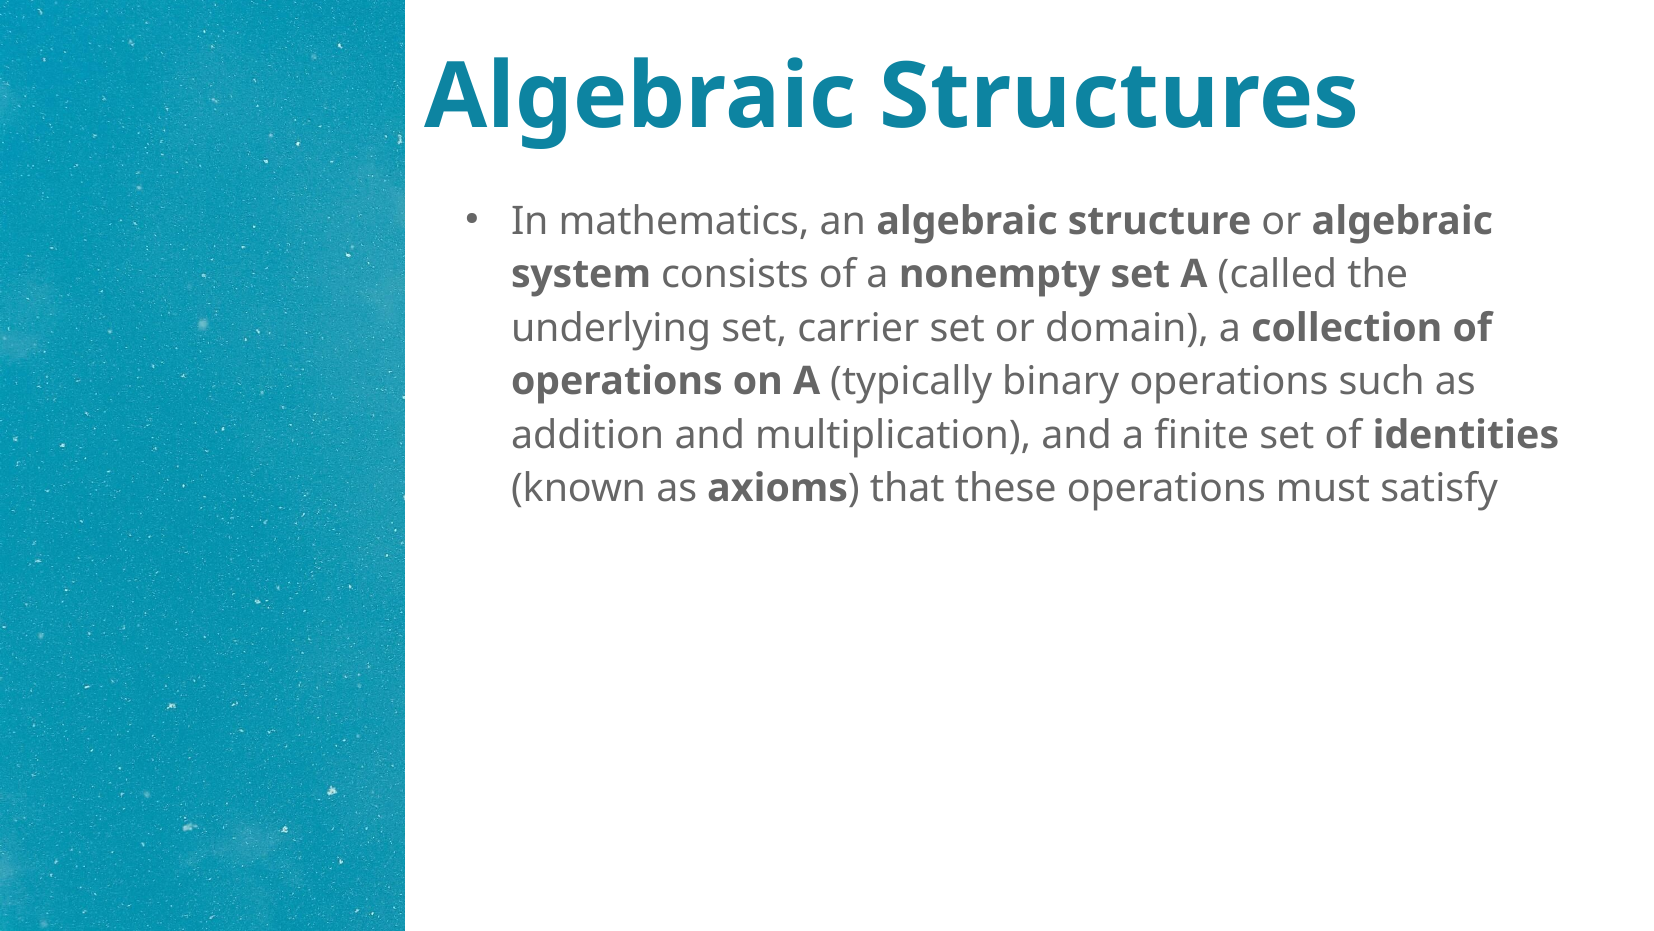

# Algebraic Structures
In mathematics, an algebraic structure or algebraic system consists of a nonempty set A (called the underlying set, carrier set or domain), a collection of operations on A (typically binary operations such as addition and multiplication), and a finite set of identities (known as axioms) that these operations must satisfy